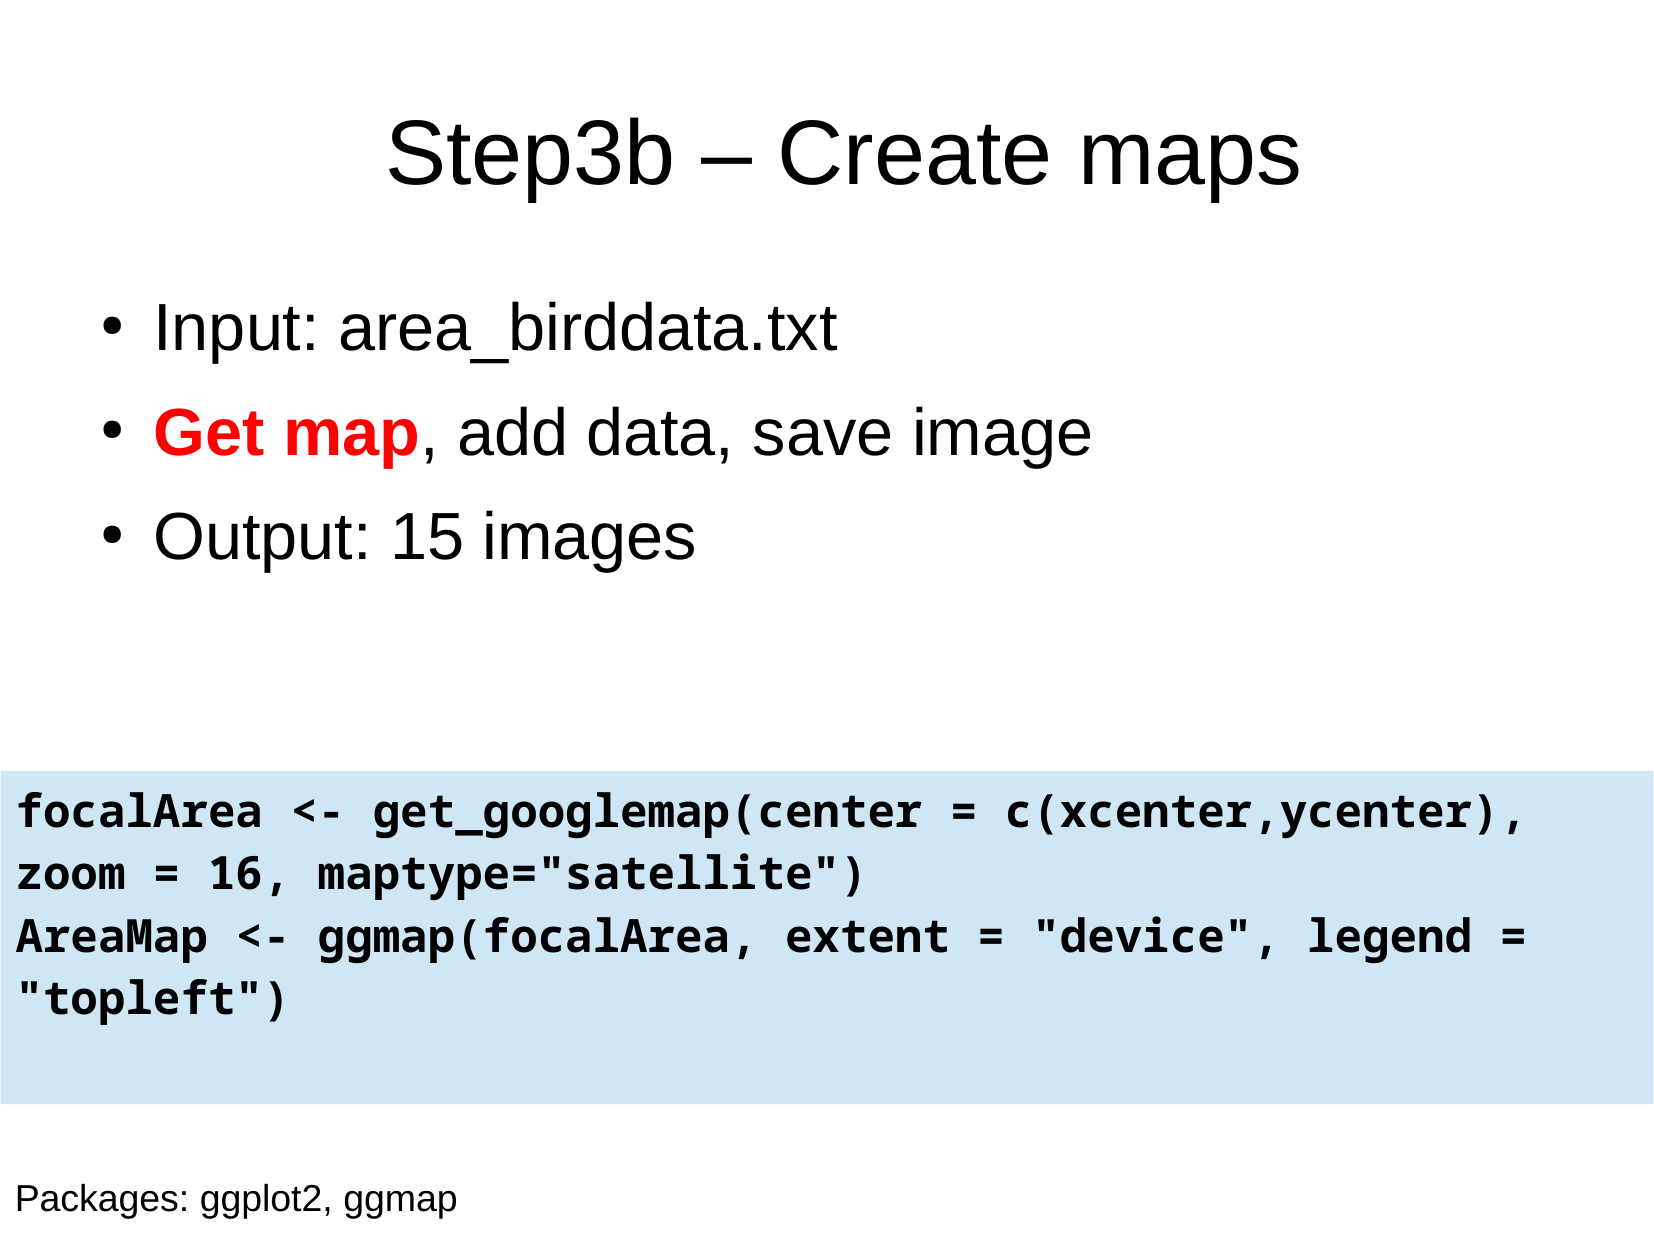

# Step3b – Create maps
Input: area_birddata.txt
Get map, add data, save image
Output: 15 images
focalArea <- get_googlemap(center = c(xcenter,ycenter),
zoom = 16, maptype="satellite")
AreaMap <- ggmap(focalArea, extent = "device", legend = "topleft")
Packages: ggplot2, ggmap